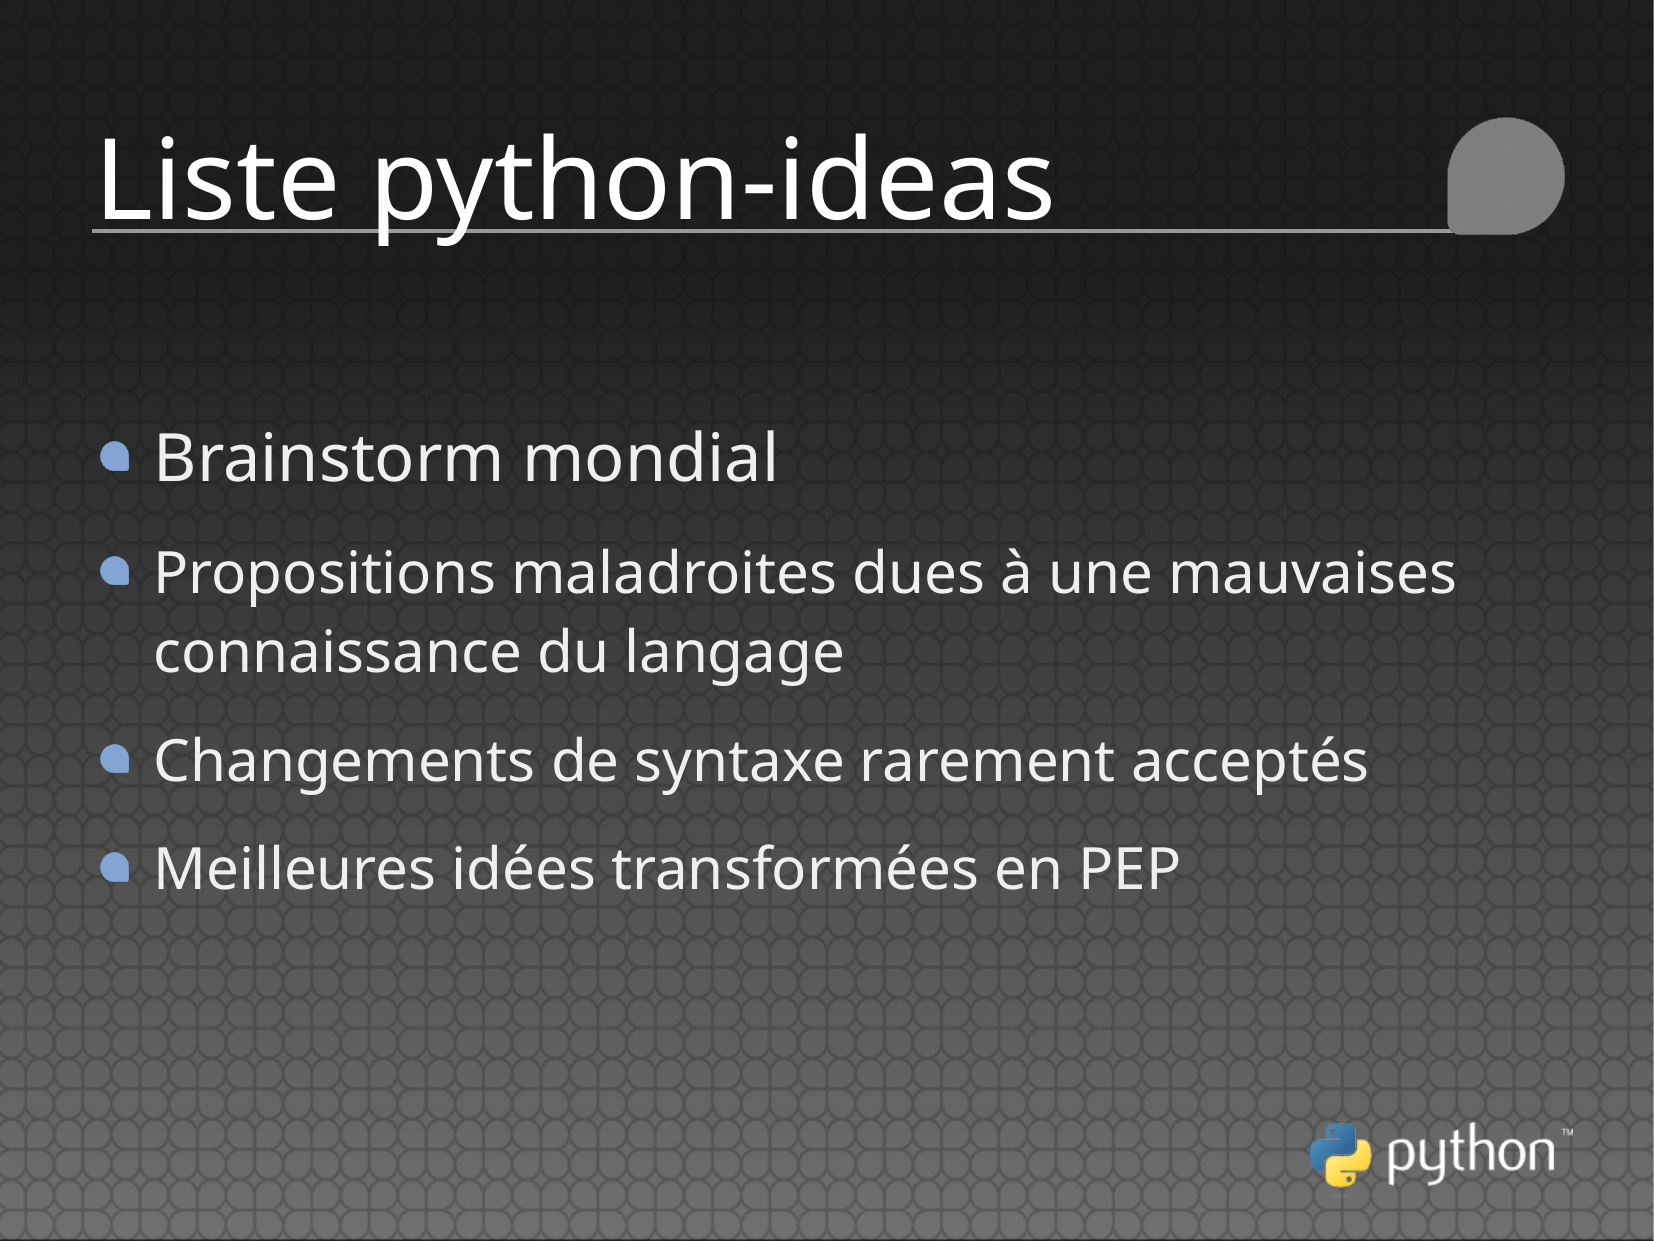

Liste python-ideas
# Brainstorm mondial
Propositions maladroites dues à une mauvaises connaissance du langage
Changements de syntaxe rarement acceptés
Meilleures idées transformées en PEP